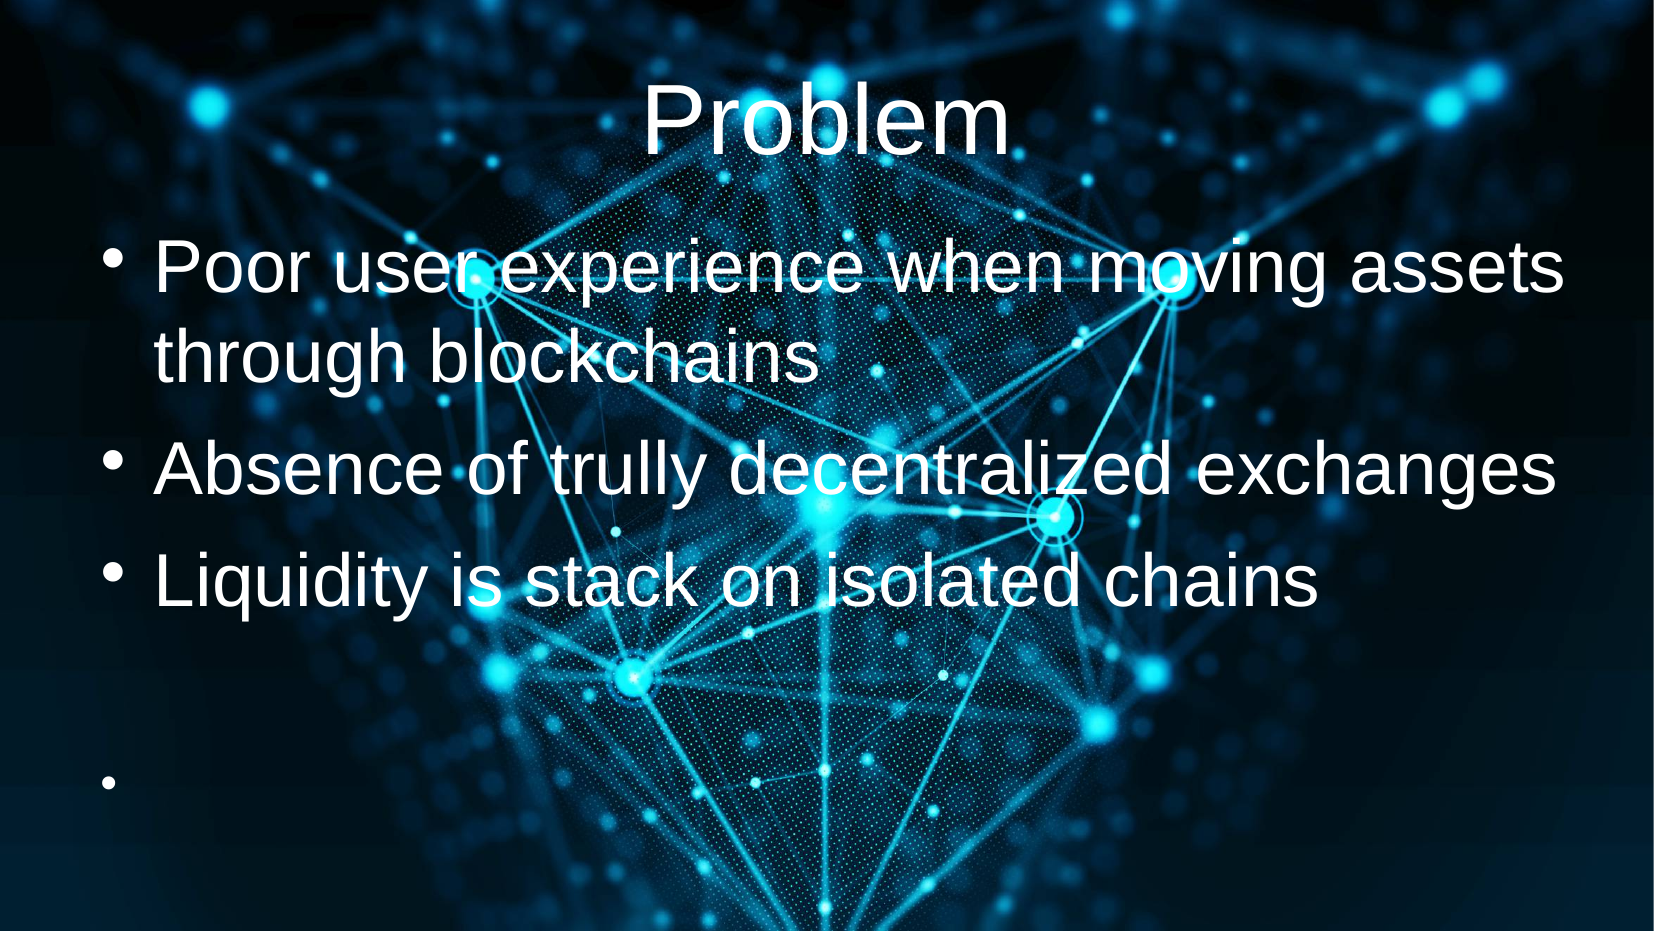

Problem
Poor user experience when moving assets through blockchains
Absence of trully decentralized exchanges
Liquidity is stack on isolated chains